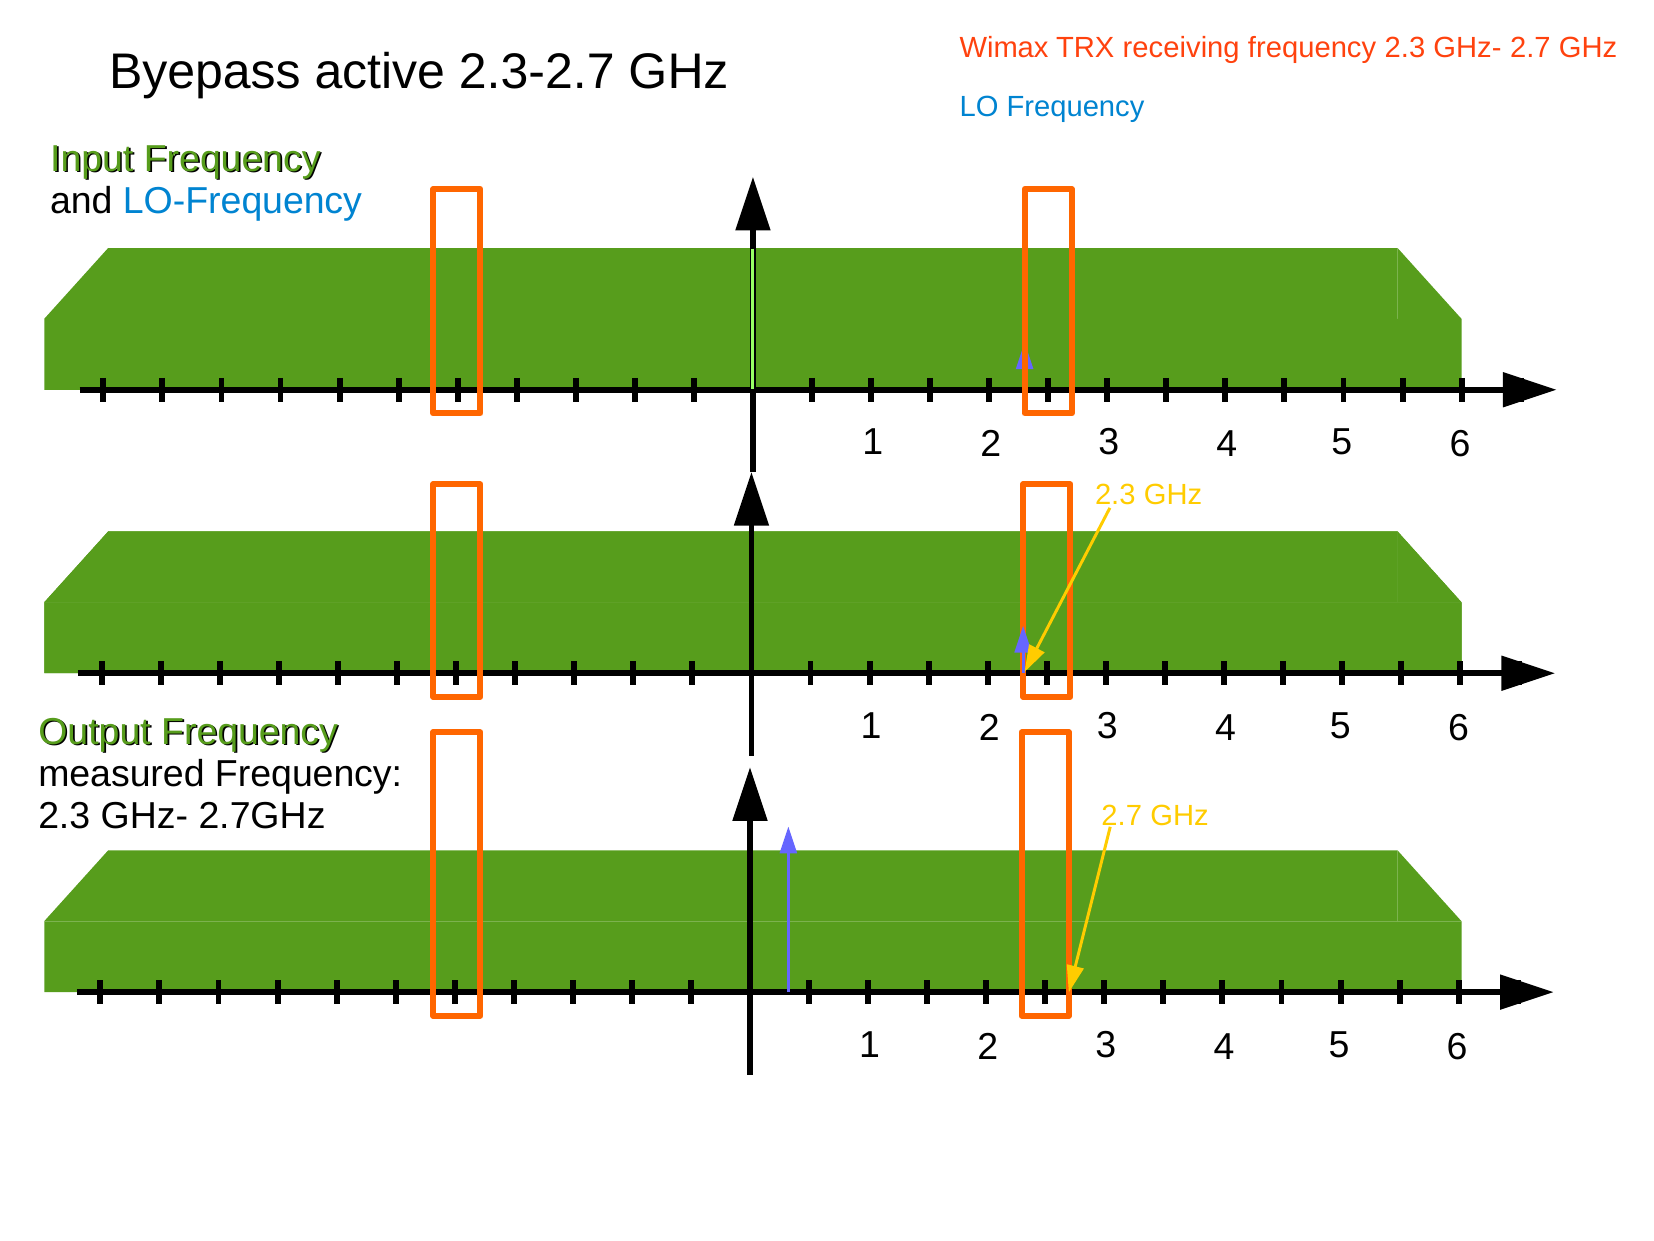

Wimax TRX receiving frequency 2.3 GHz- 2.7 GHz
Byepass active 2.3-2.7 GHz
LO Frequency
Input Frequency
and LO-Frequency
1
3
5
2
4
6
2.3 GHz
1
3
5
2
4
6
Output Frequency
measured Frequency:
2.3 GHz- 2.7GHz
2.7 GHz
1
3
5
2
4
6